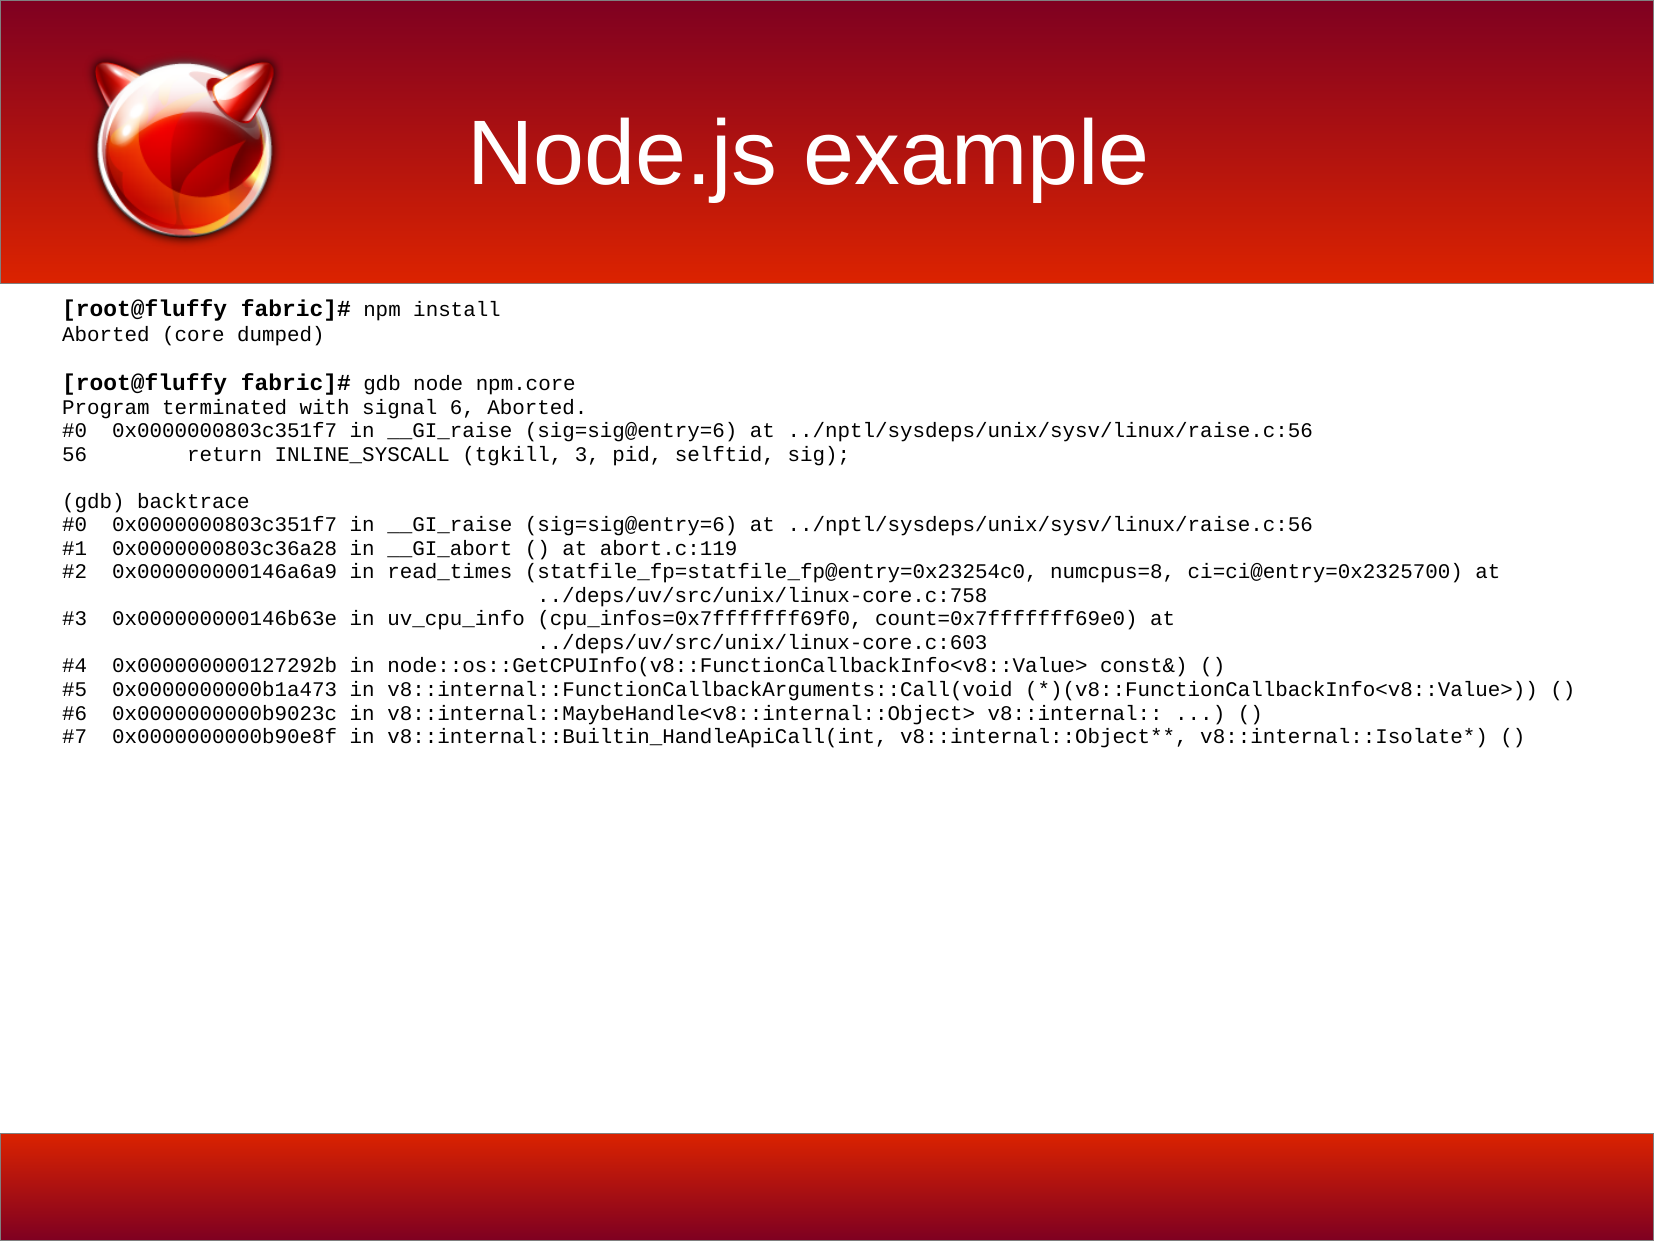

# Node.js example
[root@fluffy fabric]# npm install
Aborted (core dumped)
[root@fluffy fabric]# gdb node npm.core
Program terminated with signal 6, Aborted.
#0 0x0000000803c351f7 in __GI_raise (sig=sig@entry=6) at ../nptl/sysdeps/unix/sysv/linux/raise.c:56
56 return INLINE_SYSCALL (tgkill, 3, pid, selftid, sig);
(gdb) backtrace
#0 0x0000000803c351f7 in __GI_raise (sig=sig@entry=6) at ../nptl/sysdeps/unix/sysv/linux/raise.c:56
#1 0x0000000803c36a28 in __GI_abort () at abort.c:119
#2 0x000000000146a6a9 in read_times (statfile_fp=statfile_fp@entry=0x23254c0, numcpus=8, ci=ci@entry=0x2325700) at
 ../deps/uv/src/unix/linux-core.c:758
#3 0x000000000146b63e in uv_cpu_info (cpu_infos=0x7fffffff69f0, count=0x7fffffff69e0) at
 ../deps/uv/src/unix/linux-core.c:603
#4 0x000000000127292b in node::os::GetCPUInfo(v8::FunctionCallbackInfo<v8::Value> const&) ()
#5 0x0000000000b1a473 in v8::internal::FunctionCallbackArguments::Call(void (*)(v8::FunctionCallbackInfo<v8::Value>)) ()
#6 0x0000000000b9023c in v8::internal::MaybeHandle<v8::internal::Object> v8::internal:: ...) ()
#7 0x0000000000b90e8f in v8::internal::Builtin_HandleApiCall(int, v8::internal::Object**, v8::internal::Isolate*) ()